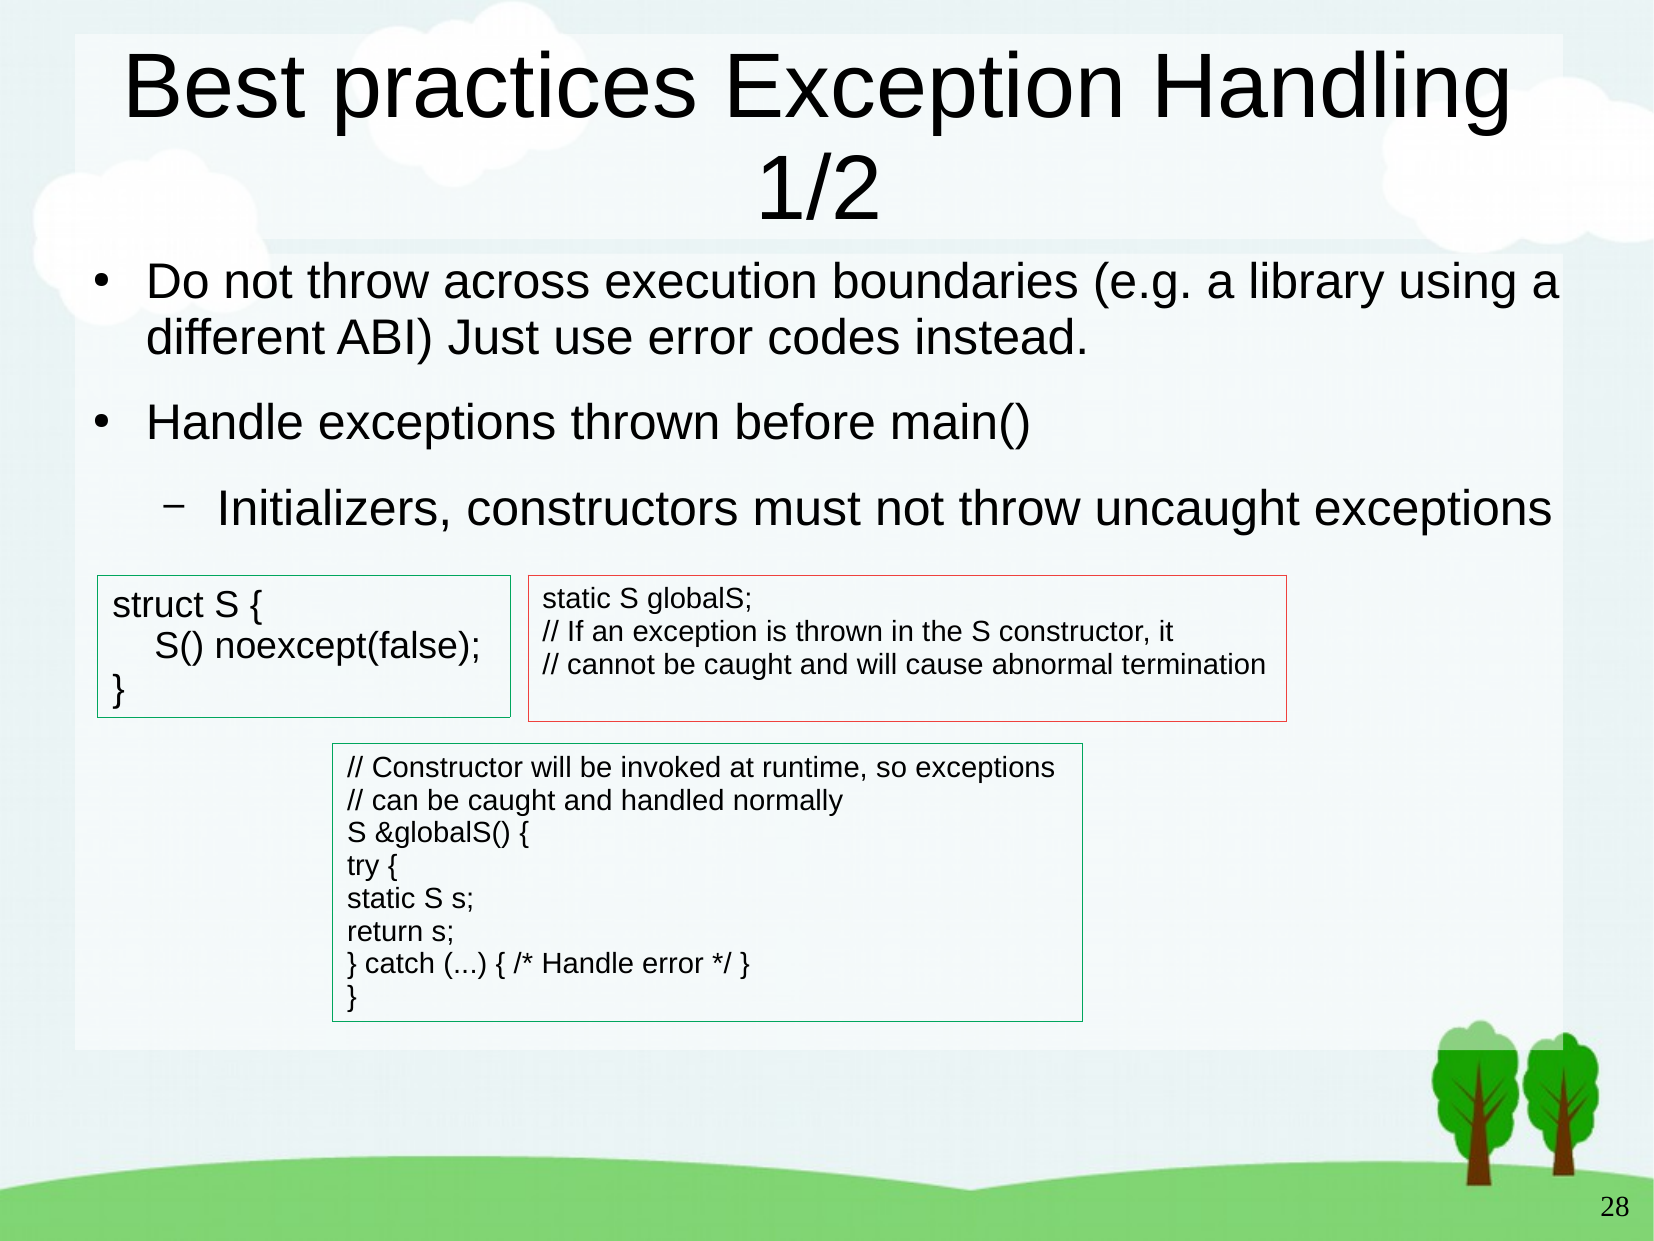

# Best practices Exception Handling 1/2
Do not throw across execution boundaries (e.g. a library using a different ABI) Just use error codes instead.
Handle exceptions thrown before main()
Initializers, constructors must not throw uncaught exceptions
| static S globalS; // If an exception is thrown in the S constructor, it // cannot be caught and will cause abnormal termination |
| --- |
| struct S { S() noexcept(false); } |
| --- |
| // Constructor will be invoked at runtime, so exceptions // can be caught and handled normally S &globalS() { try { static S s; return s; } catch (...) { /\* Handle error \*/ } } |
| --- |
28